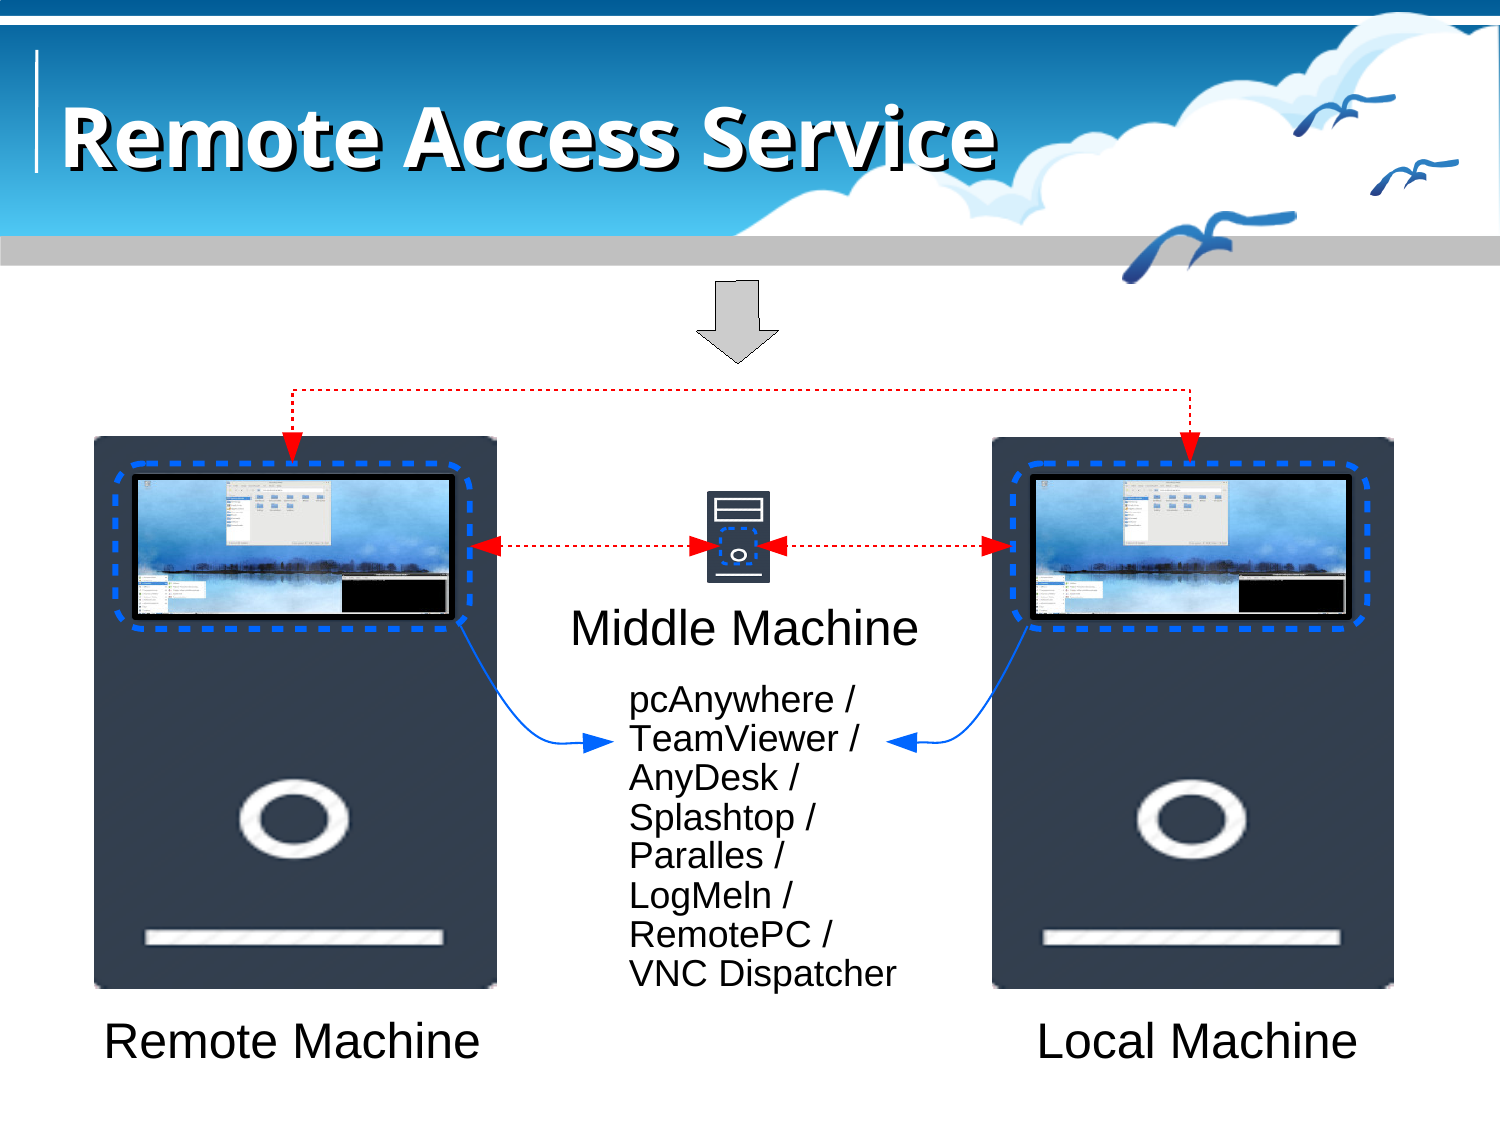

# Remote Access Service
Middle Machine
pcAnywhere /
TeamViewer /
AnyDesk /
Splashtop /
Paralles /
LogMeln /
RemotePC /
VNC Dispatcher
Remote Machine
Local Machine